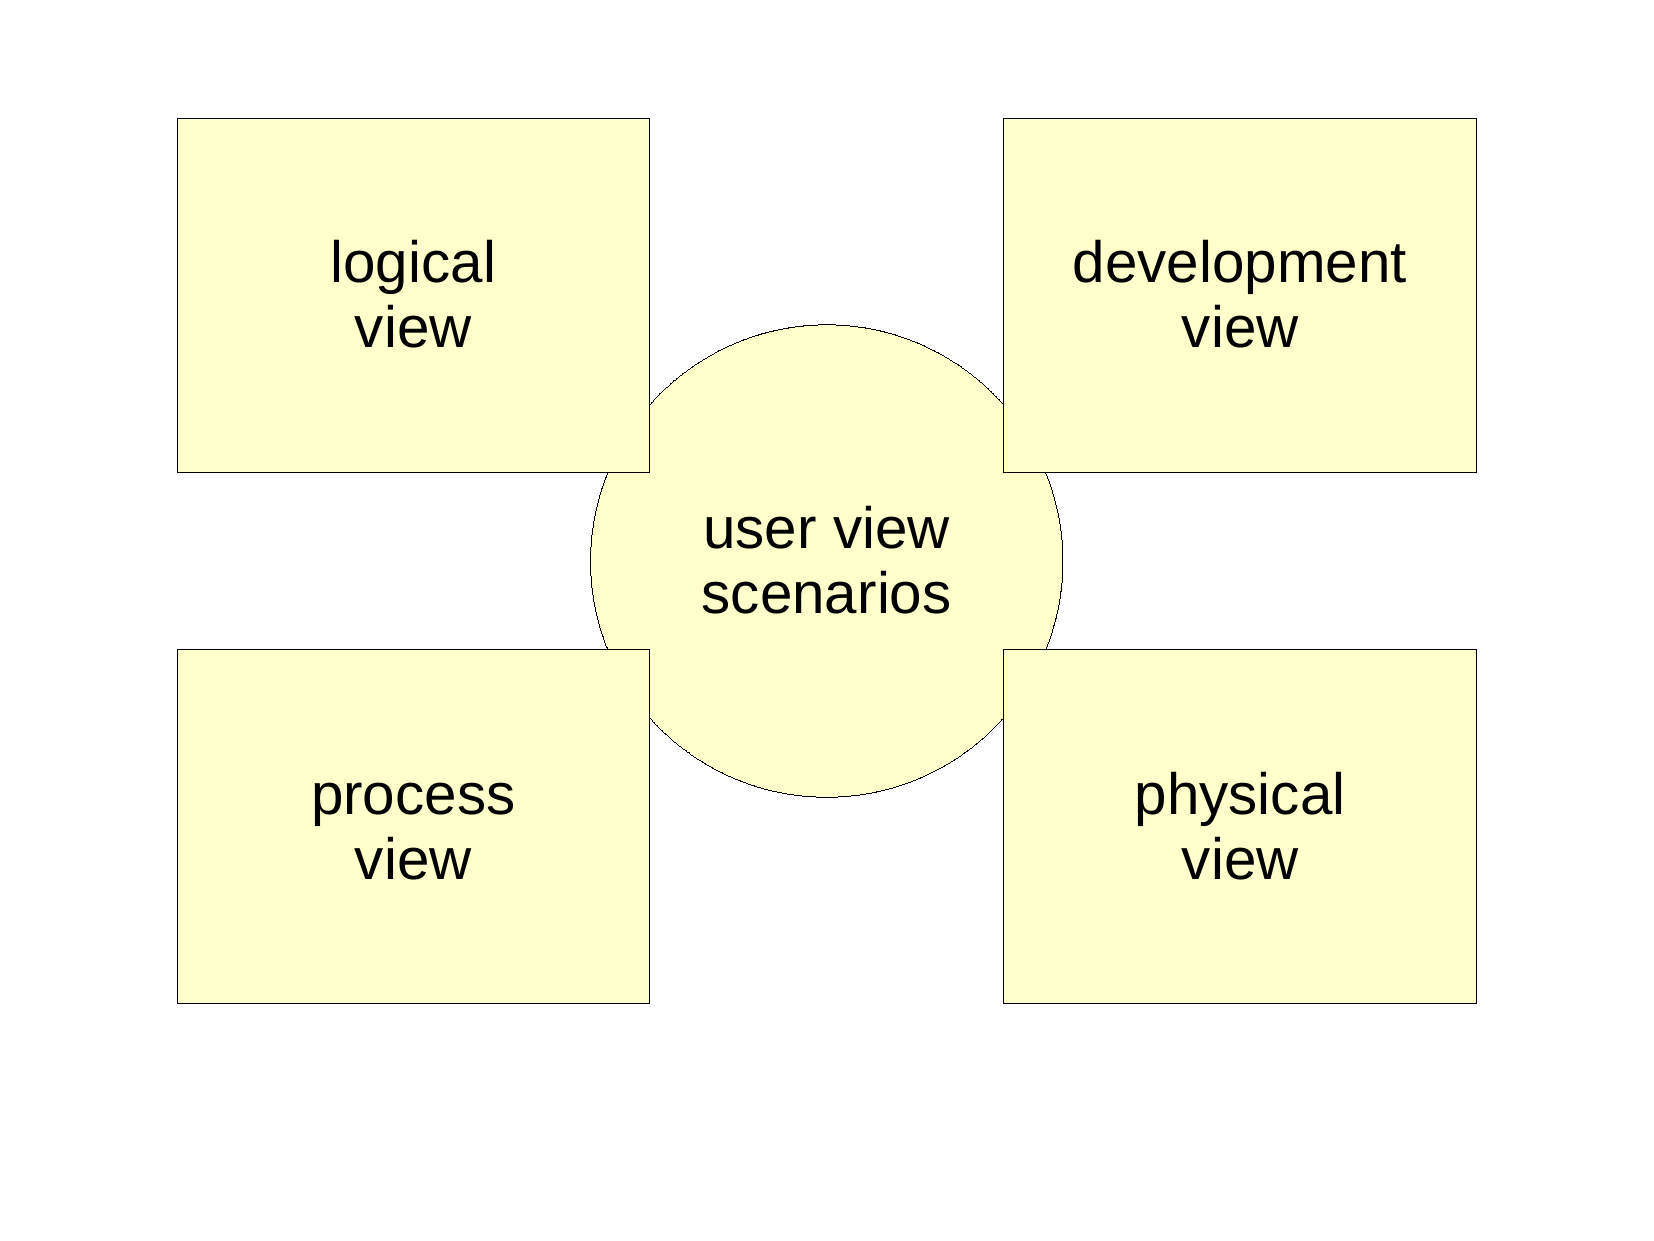

logical
view
development
view
process
view
physical
view
user view
scenarios